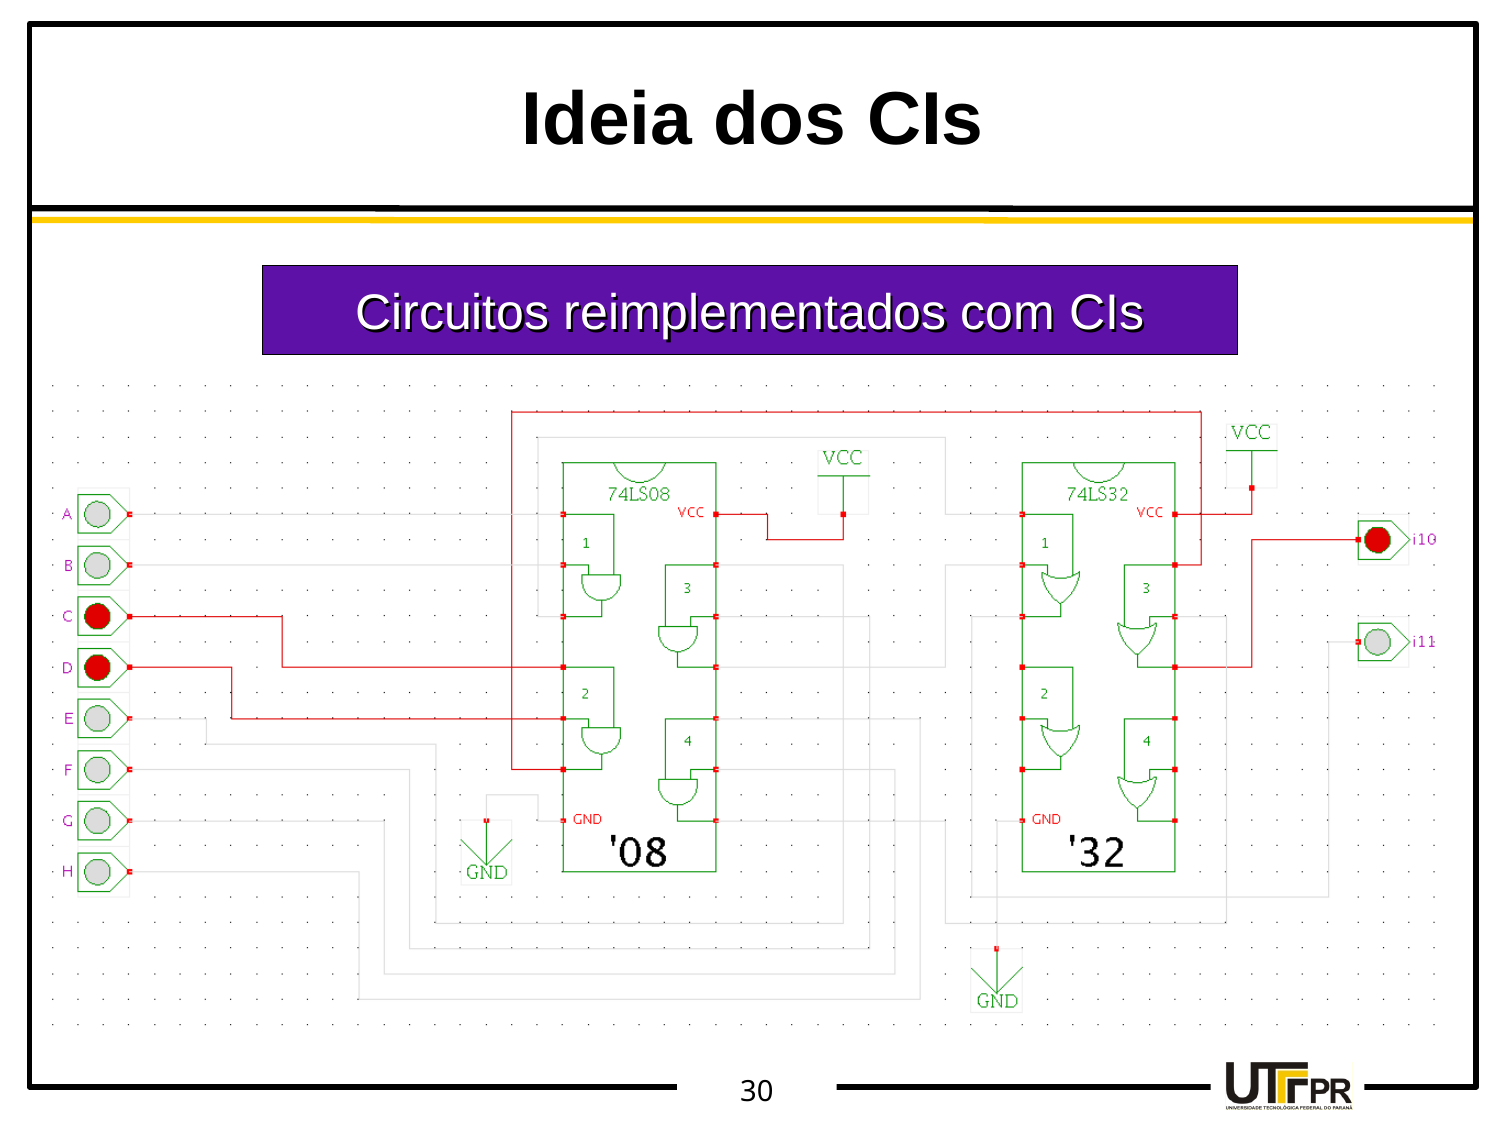

# Ideia dos CIs
Circuitos reimplementados com CIs